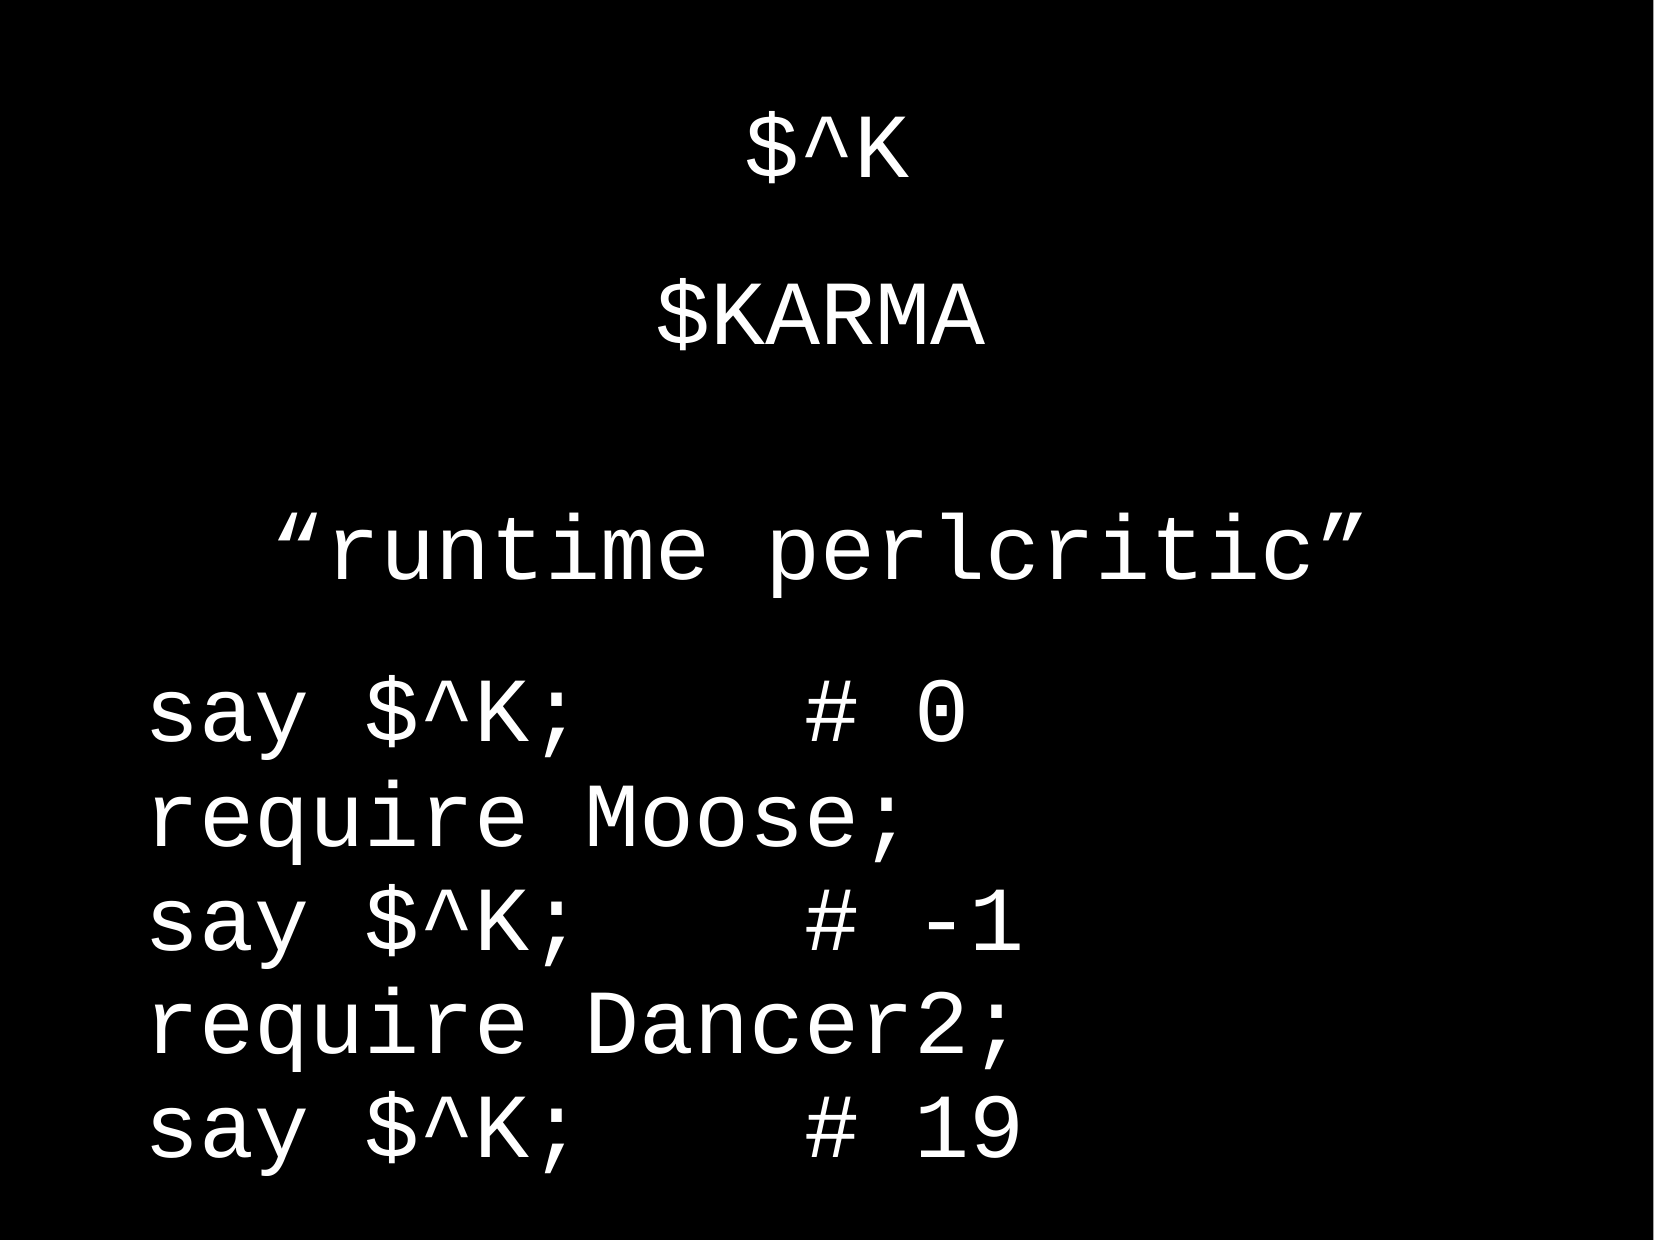

# $^K
$KARMA
“runtime perlcritic”
say $^K; # 0
require Moose;
say $^K; # -1
require Dancer2;
say $^K; # 19